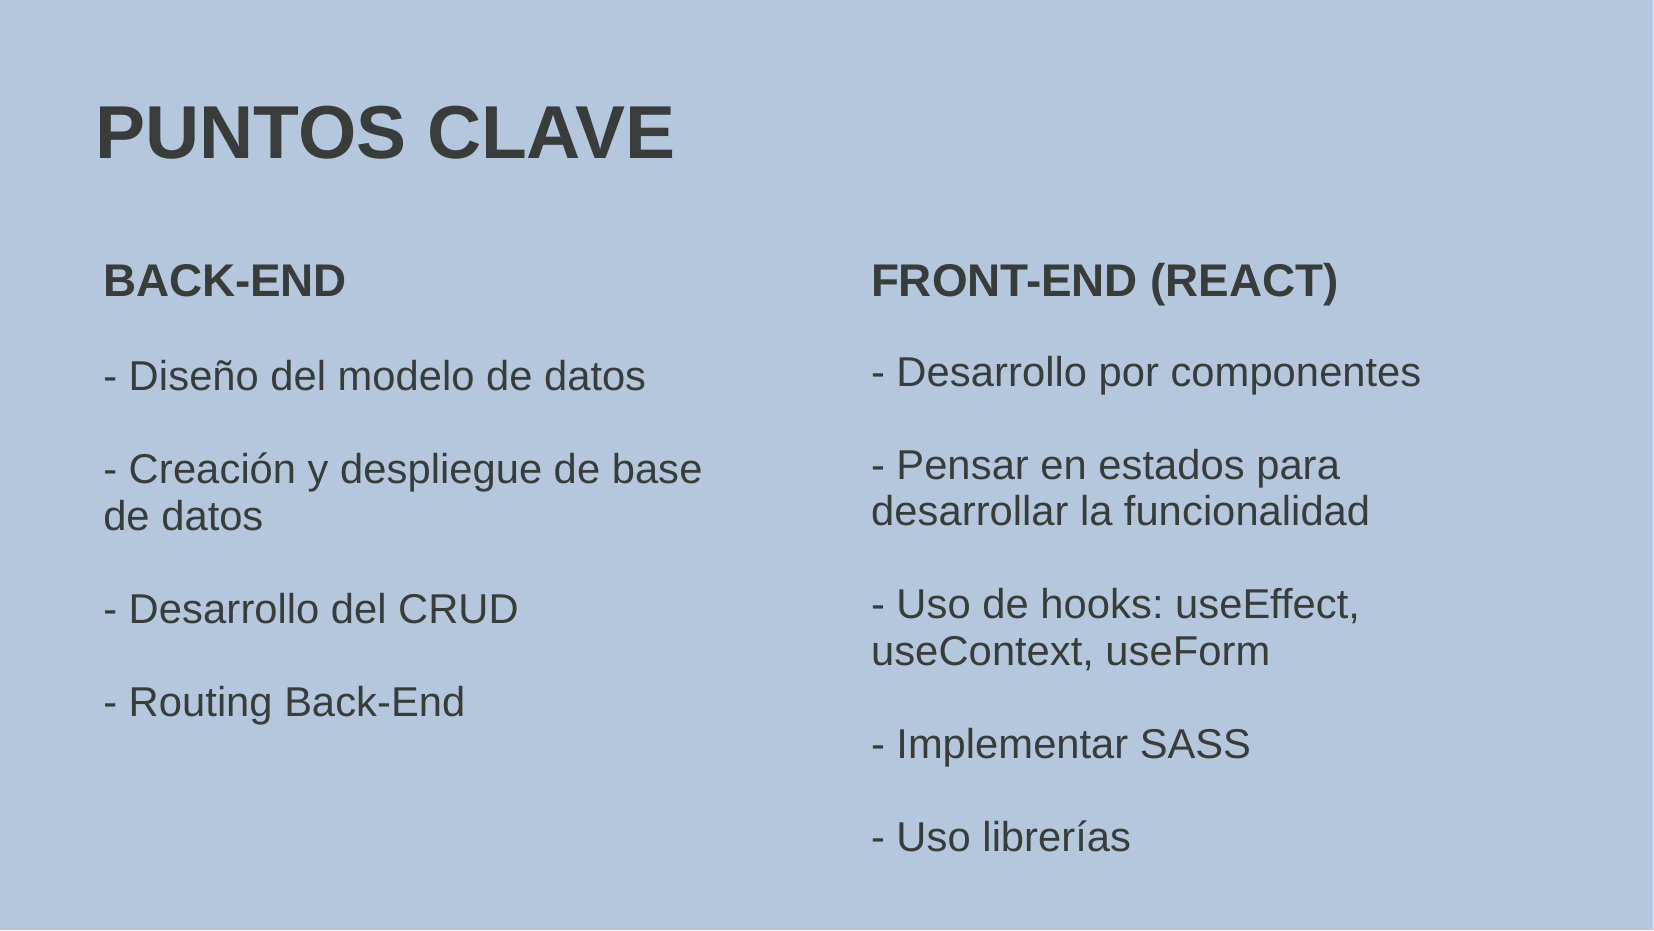

PUNTOS CLAVE
BACK-END
- Diseño del modelo de datos
- Creación y despliegue de base de datos
- Desarrollo del CRUD
- Routing Back-End
FRONT-END (REACT)
- Desarrollo por componentes
- Pensar en estados para desarrollar la funcionalidad
- Uso de hooks: useEffect, useContext, useForm
- Implementar SASS
- Uso librerías